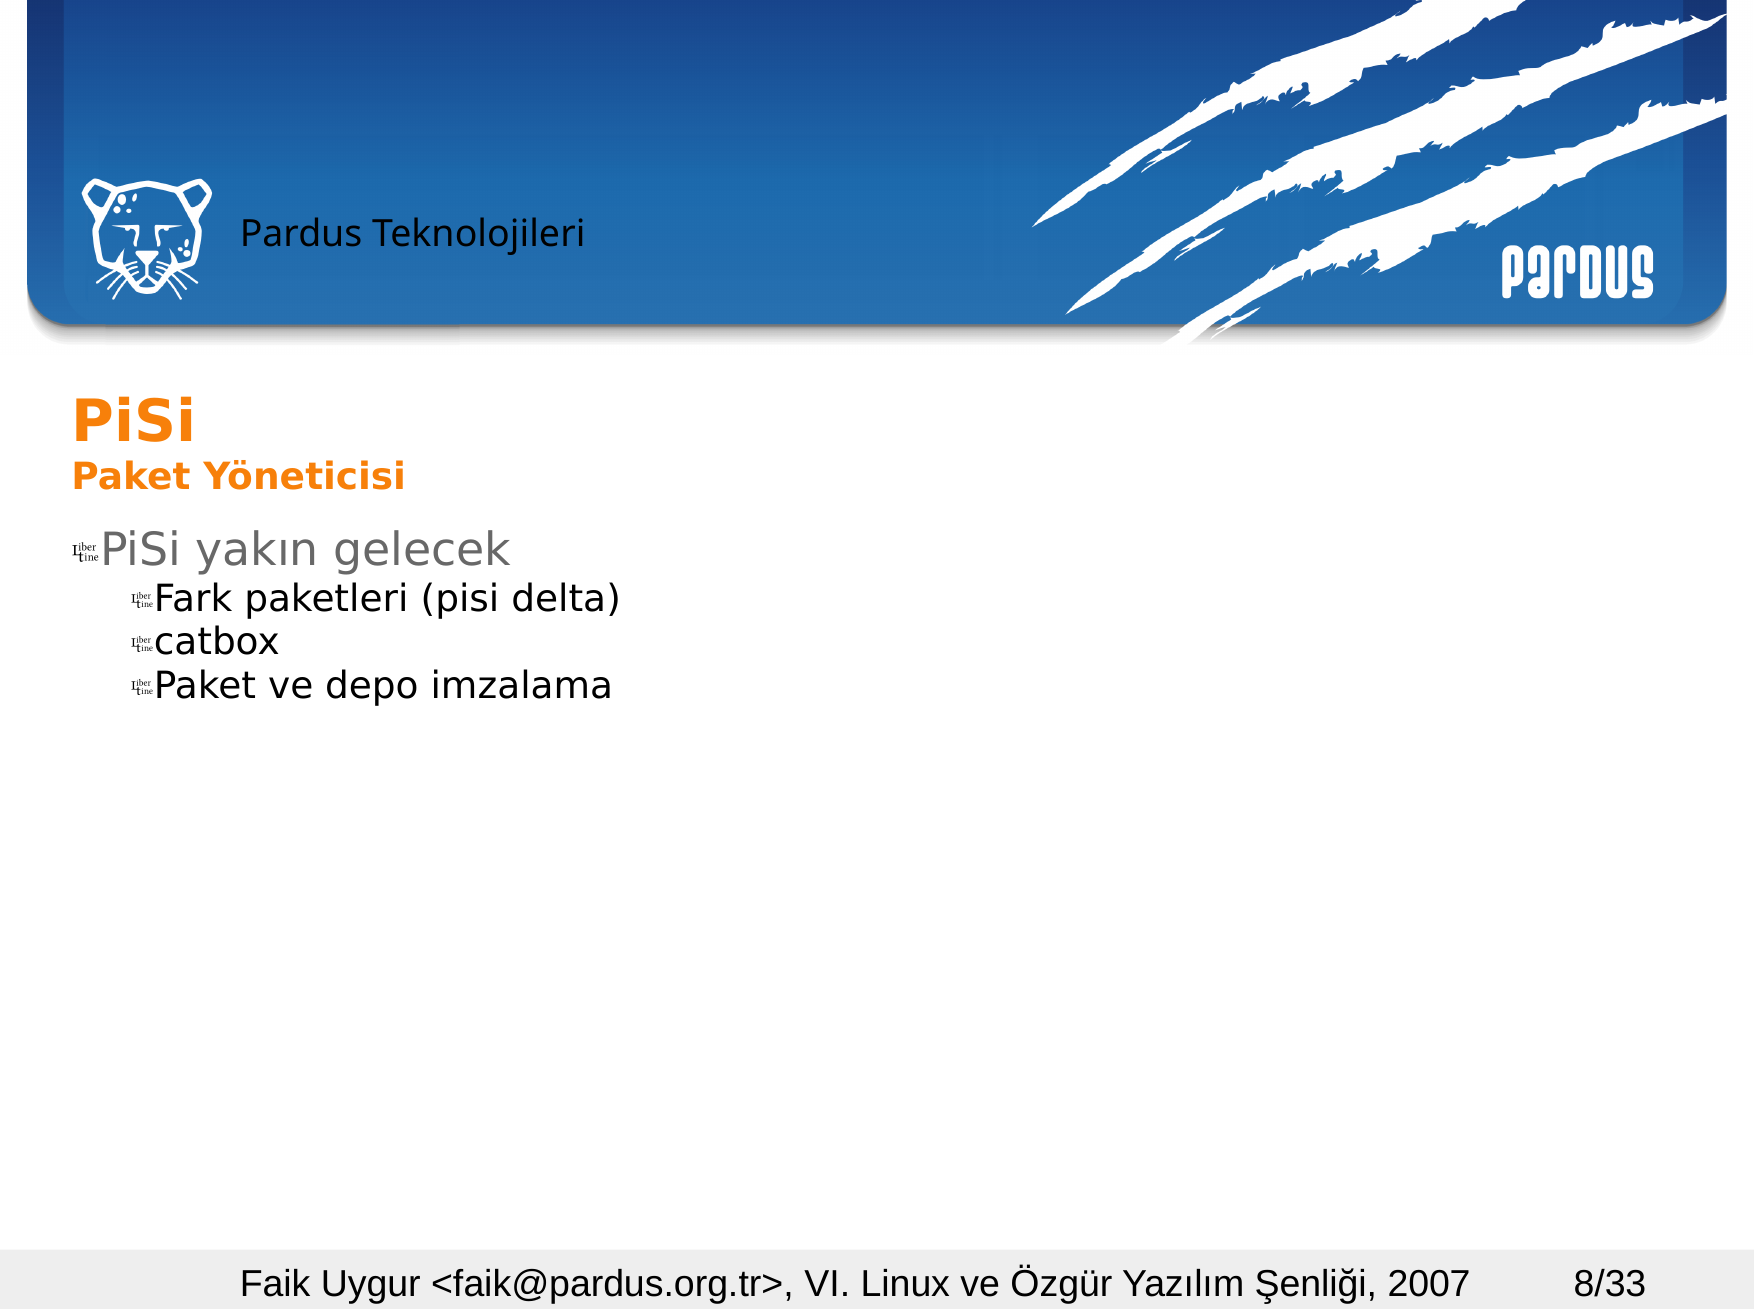

PiSi
Paket Yöneticisi
PiSi yakın gelecek
Fark paketleri (pisi delta)
catbox
Paket ve depo imzalama